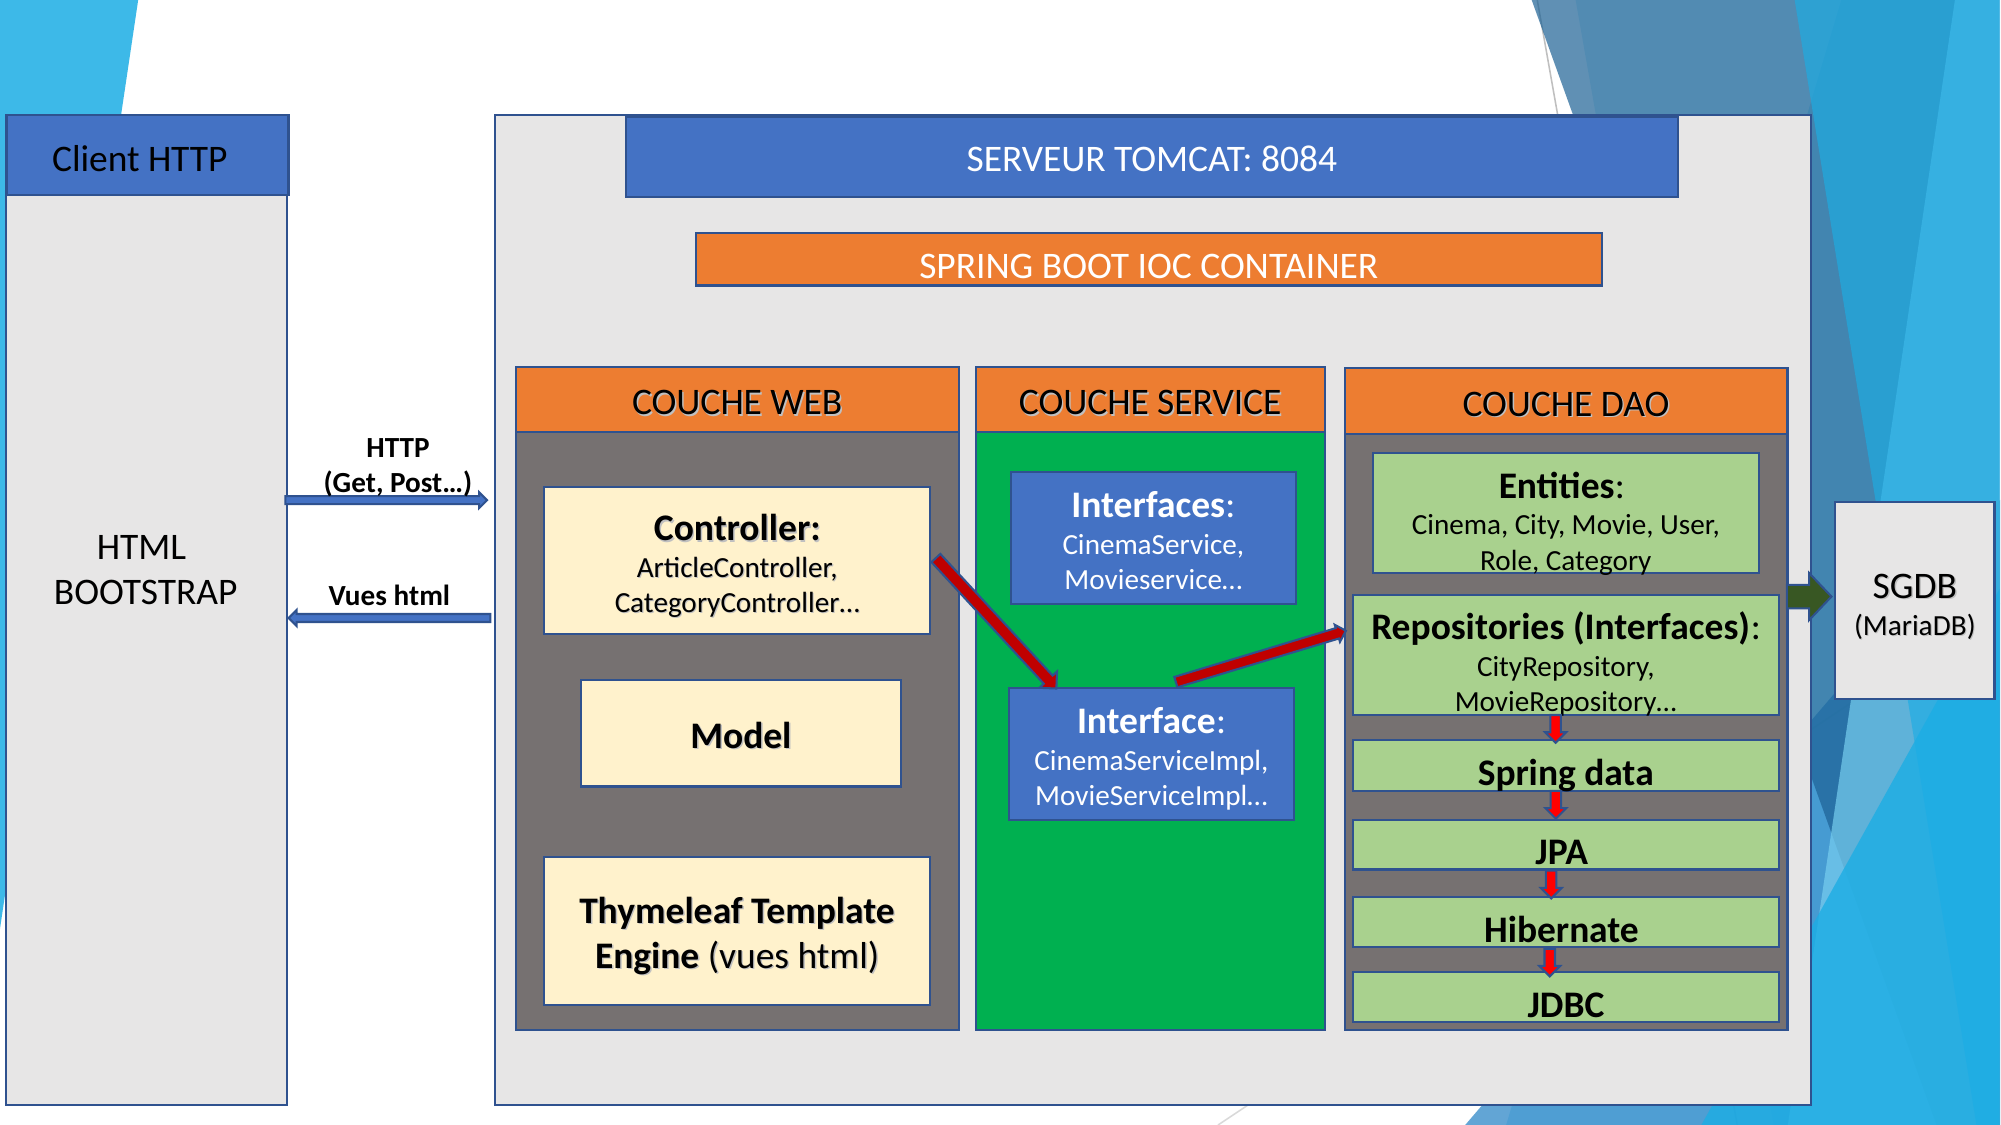

SERVEUR TOMCAT: 8084
Client HTTP
SPRING BOOT IOC CONTAINER
COUCHE WEB
COUCHE SERVICE
COUCHE DAO
HTTP
(Get, Post…)
Entities:
Cinema, City, Movie, User, Role, Category
Interfaces:
CinemaService, Movieservice…
Controller: ArticleController, CategoryController…
SGDB (MariaDB)
HTML
BOOTSTRAP
Vues html
Repositories (Interfaces):
CityRepository, MovieRepository…
Model
Interface:
CinemaServiceImpl, MovieServiceImpl…
Spring data
JPA
Thymeleaf Template Engine (vues html)
Hibernate
JDBC